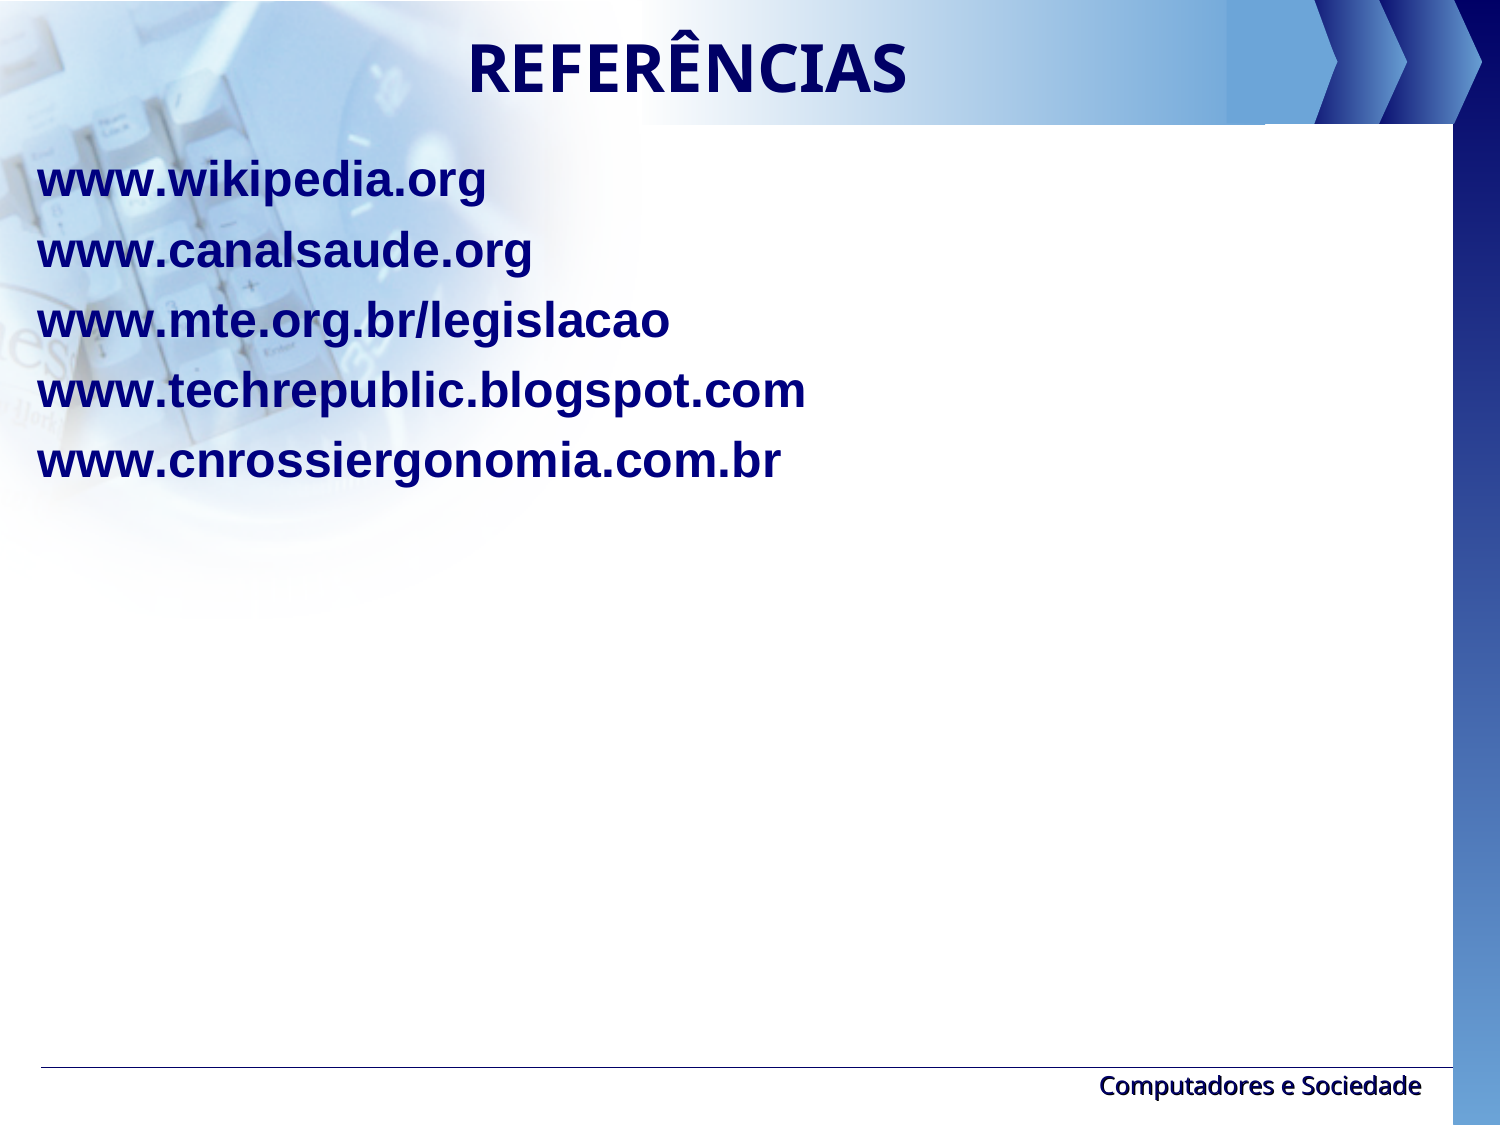

# REFERÊNCIAS
www.wikipedia.org
www.canalsaude.org
www.mte.org.br/legislacao
www.techrepublic.blogspot.com
www.cnrossiergonomia.com.br